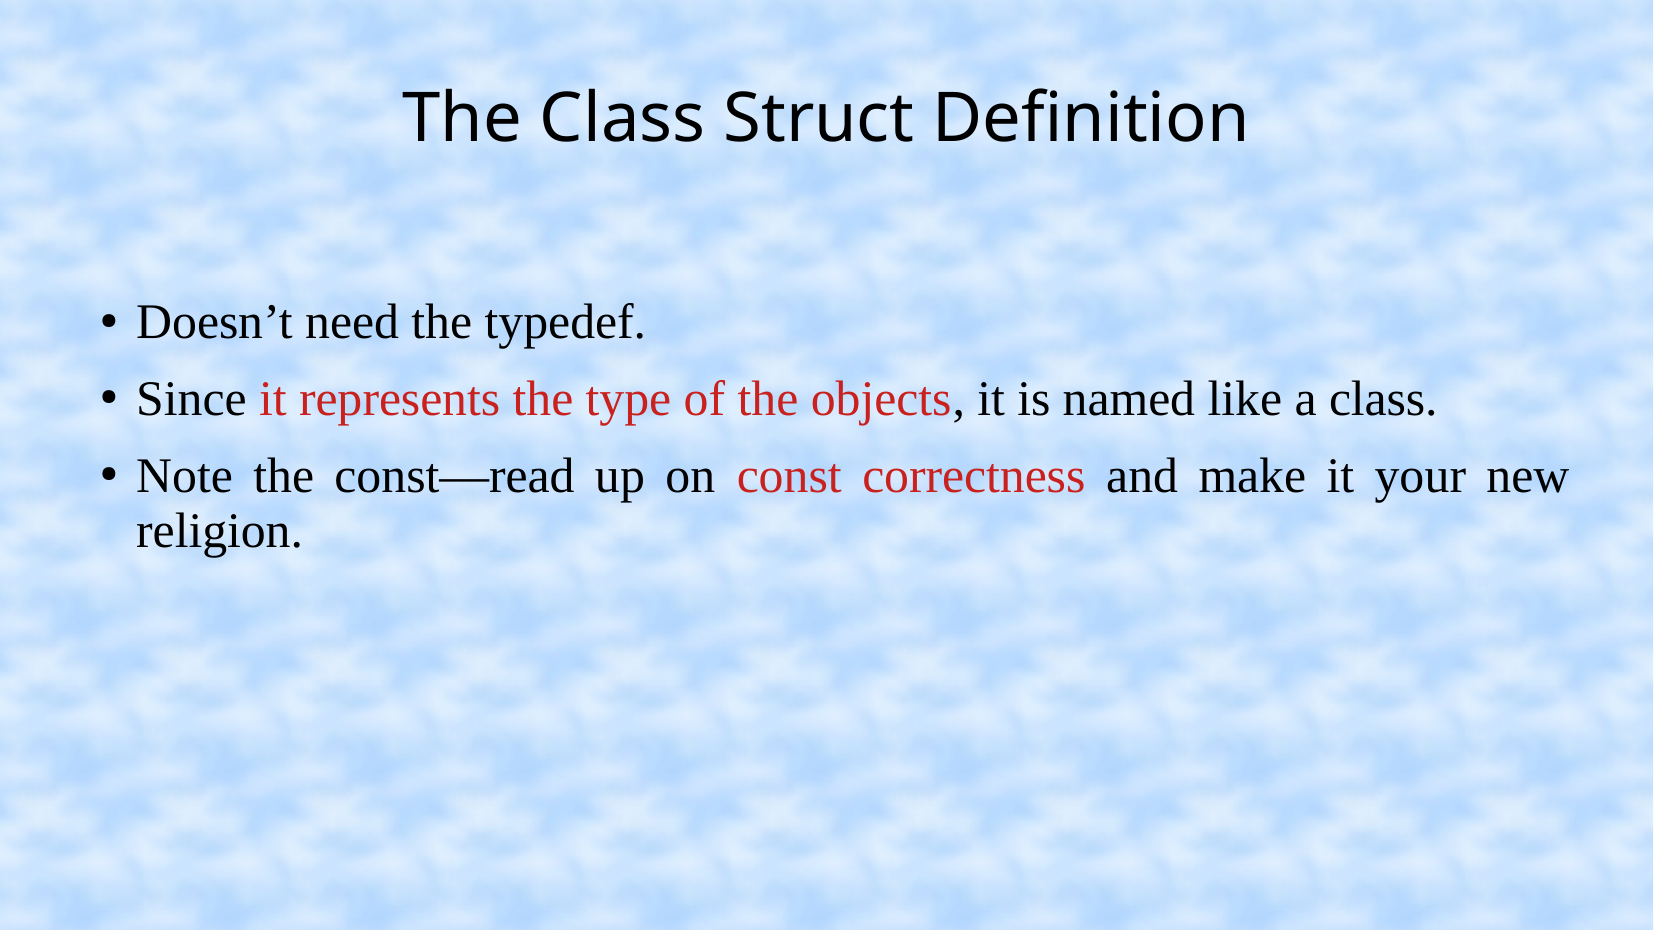

# The Class Struct Definition
Doesn’t need the typedef.
Since it represents the type of the objects, it is named like a class.
Note the const—read up on const correctness and make it your new religion.